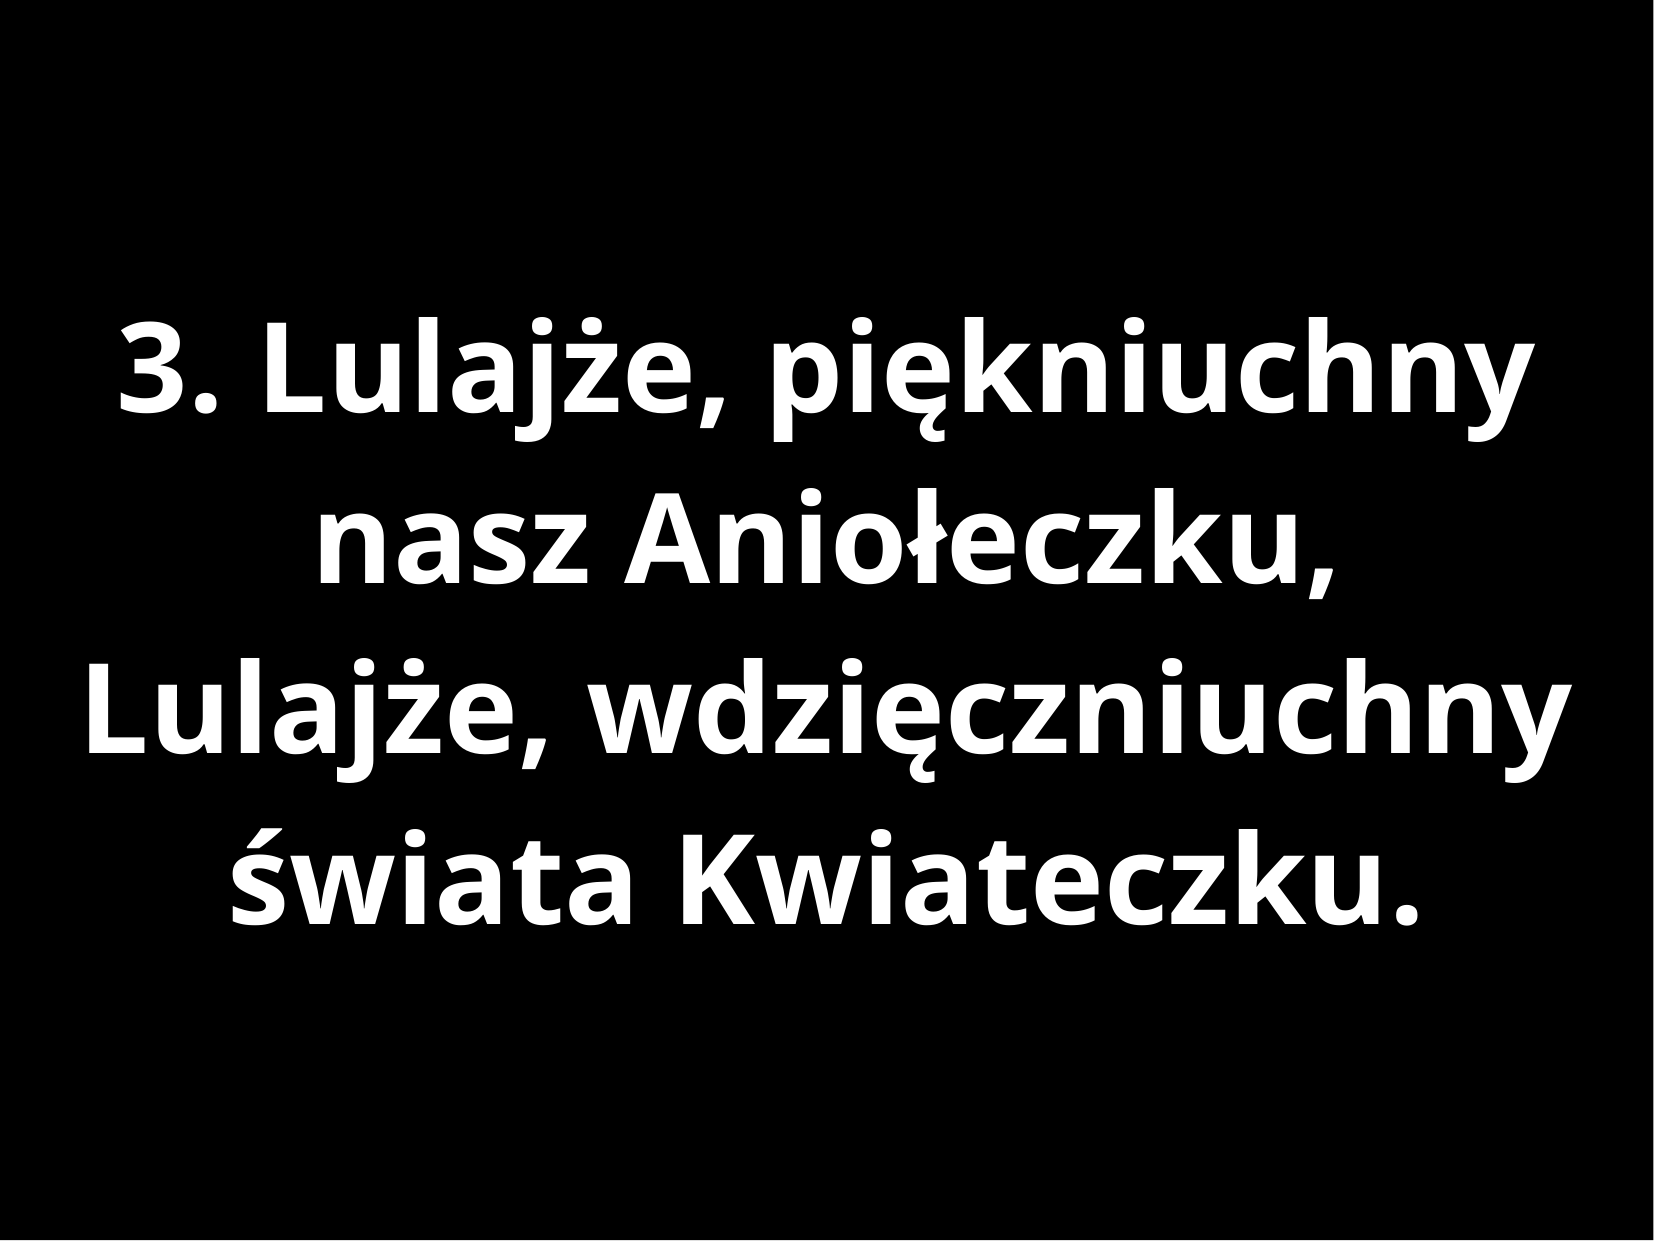

# 3. Lulajże, piękniuchny nasz Aniołeczku, Lulajże, wdzięczniuchny świata Kwiateczku.